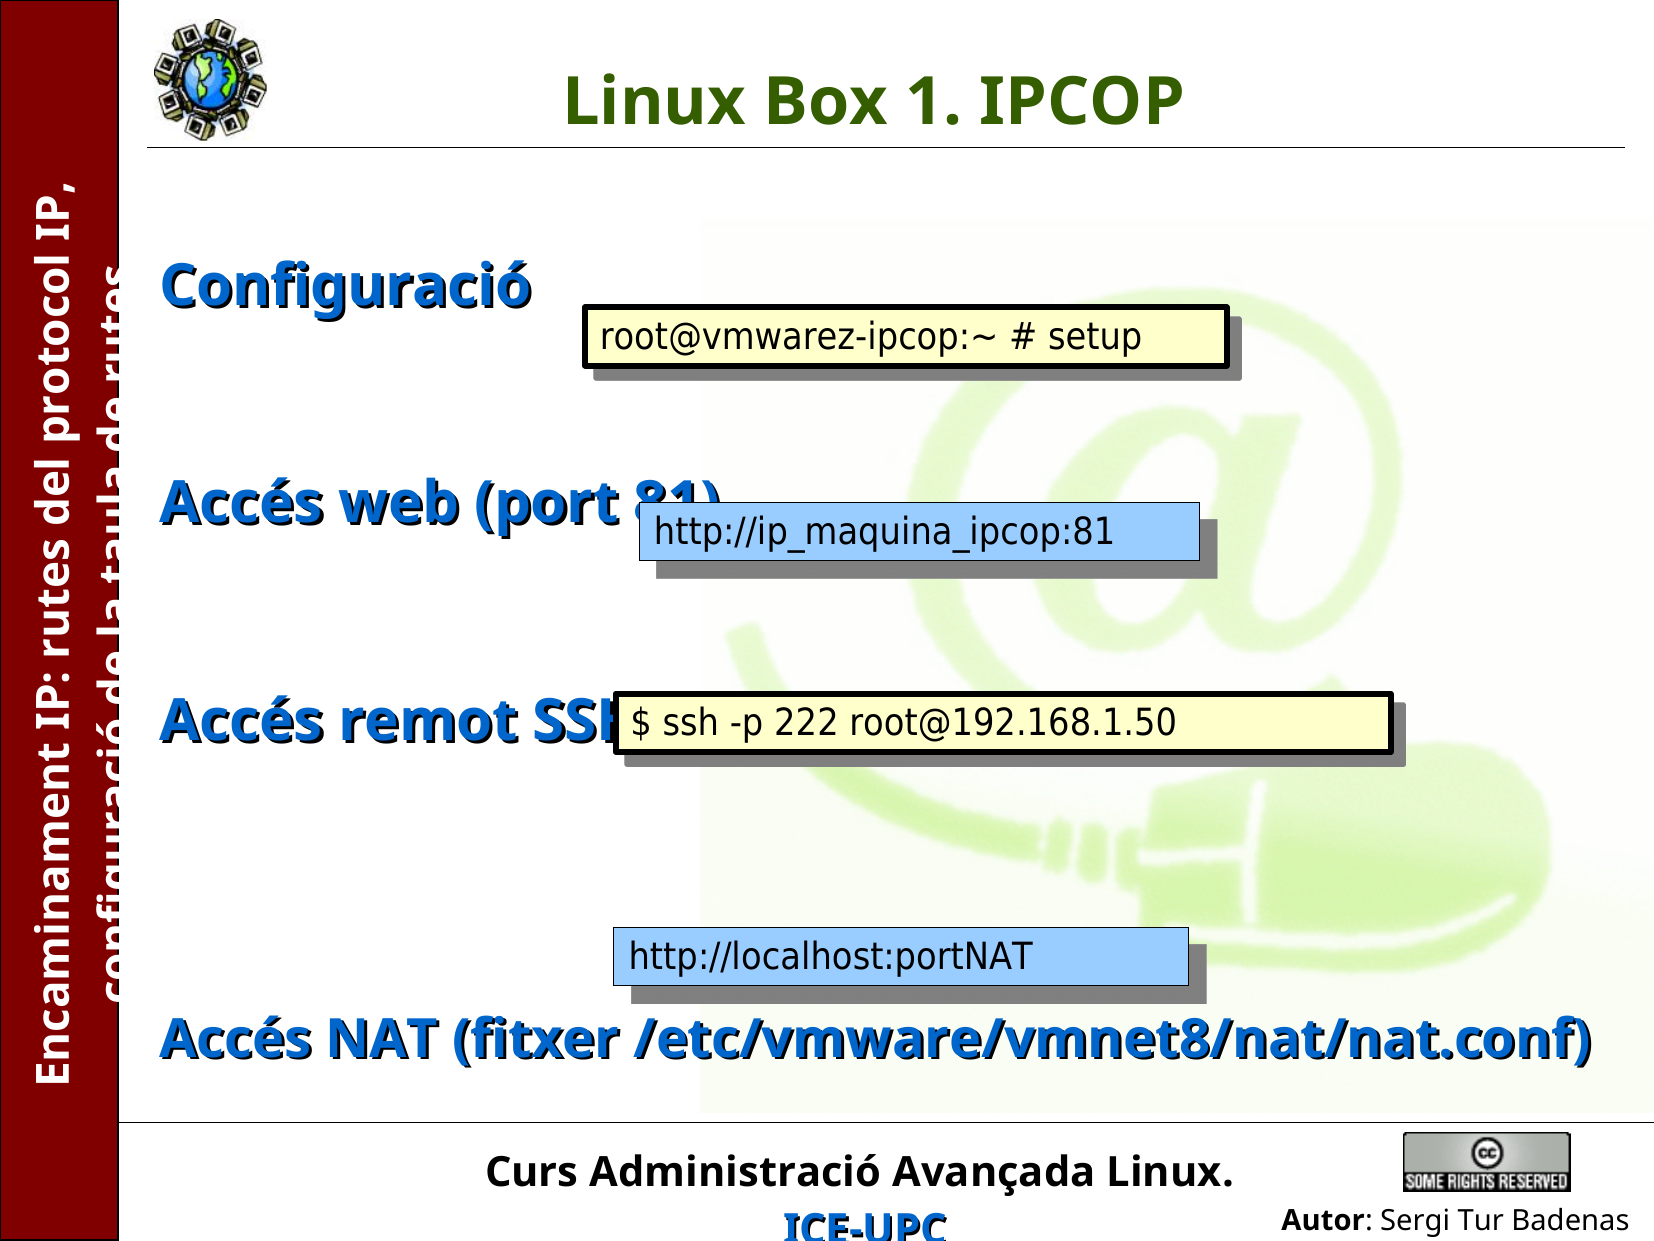

# Linux Box 1. IPCOP
Configuració
Accés web (port 81)
Accés remot SSH (port 222)
Accés NAT (fitxer /etc/vmware/vmnet8/nat/nat.conf)
root@vmwarez-ipcop:~ # setup
http://ip_maquina_ipcop:81
$ ssh -p 222 root@192.168.1.50
http://localhost:portNAT